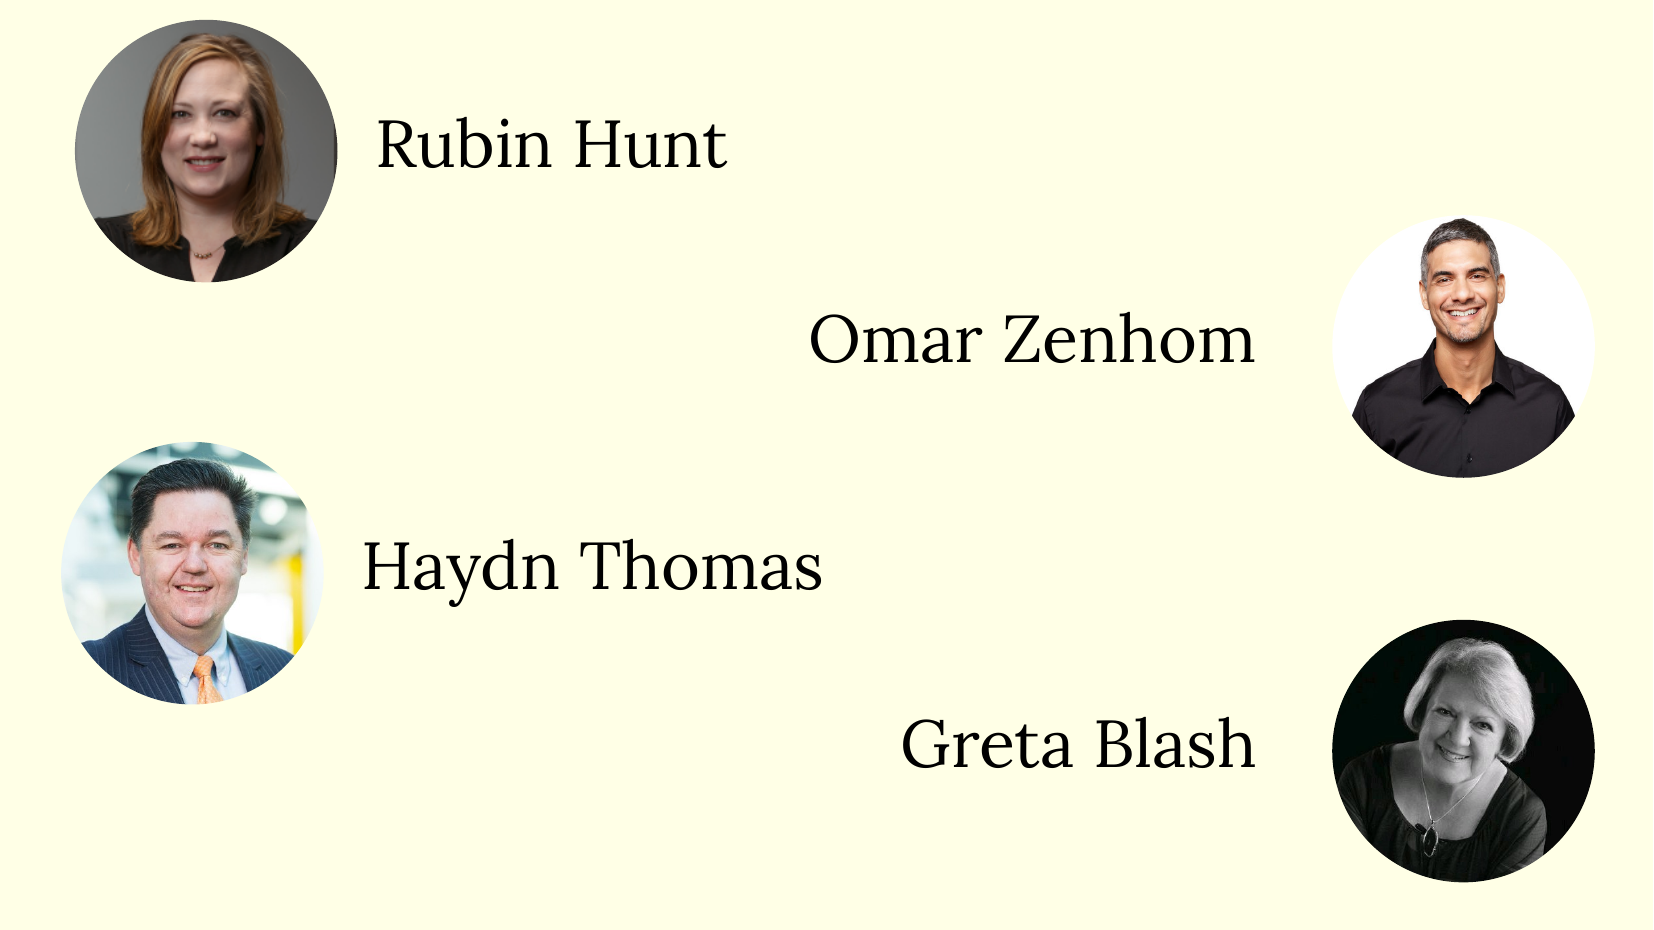

# Rubin Hunt
Omar Zenhom
Haydn Thomas
Greta Blash